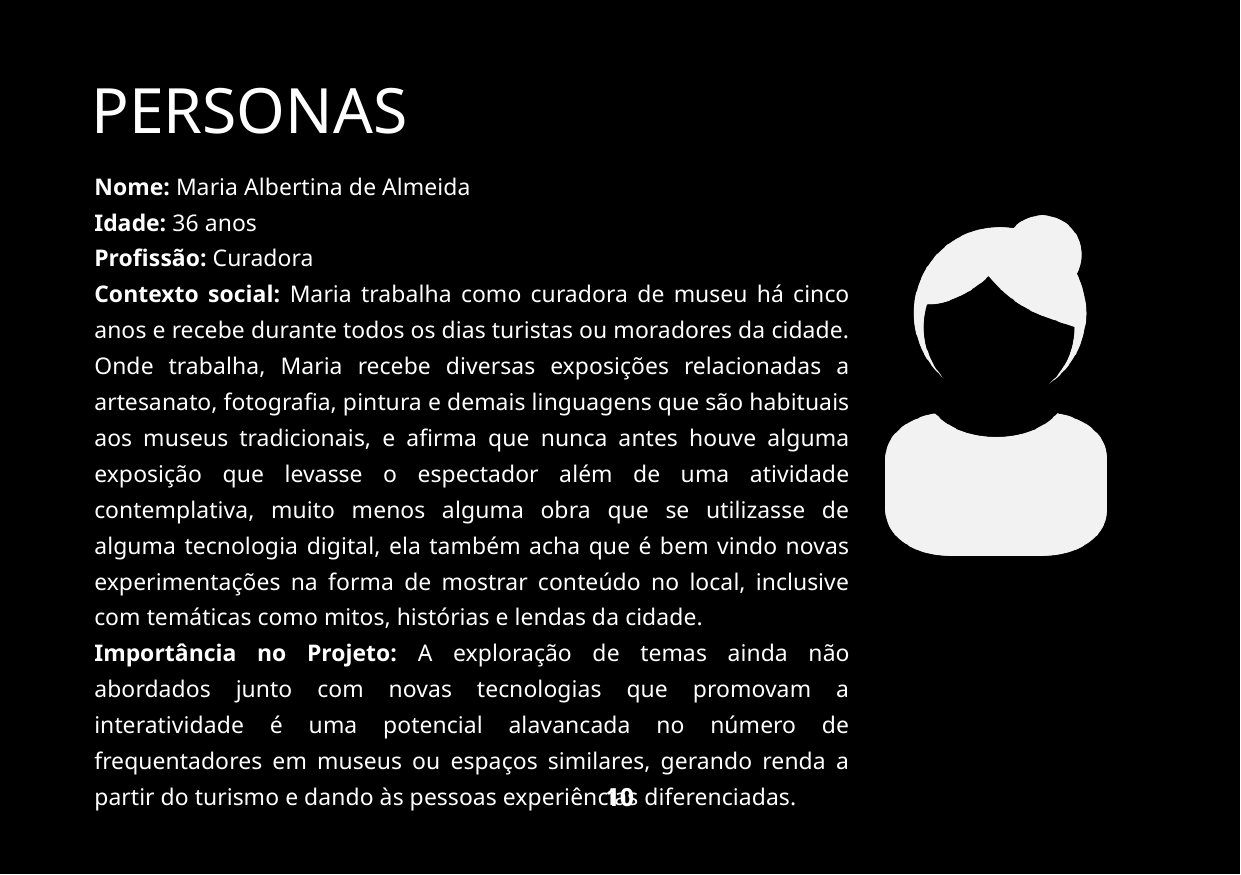

PERSONAS
Nome: Maria Albertina de Almeida
Idade: 36 anos
Profissão: Curadora
Contexto social: Maria trabalha como curadora de museu há cinco anos e recebe durante todos os dias turistas ou moradores da cidade. Onde trabalha, Maria recebe diversas exposições relacionadas a artesanato, fotografia, pintura e demais linguagens que são habituais aos museus tradicionais, e afirma que nunca antes houve alguma exposição que levasse o espectador além de uma atividade contemplativa, muito menos alguma obra que se utilizasse de alguma tecnologia digital, ela também acha que é bem vindo novas experimentações na forma de mostrar conteúdo no local, inclusive com temáticas como mitos, histórias e lendas da cidade.
Importância no Projeto: A exploração de temas ainda não abordados junto com novas tecnologias que promovam a interatividade é uma potencial alavancada no número de frequentadores em museus ou espaços similares, gerando renda a partir do turismo e dando às pessoas experiências diferenciadas.
# 10